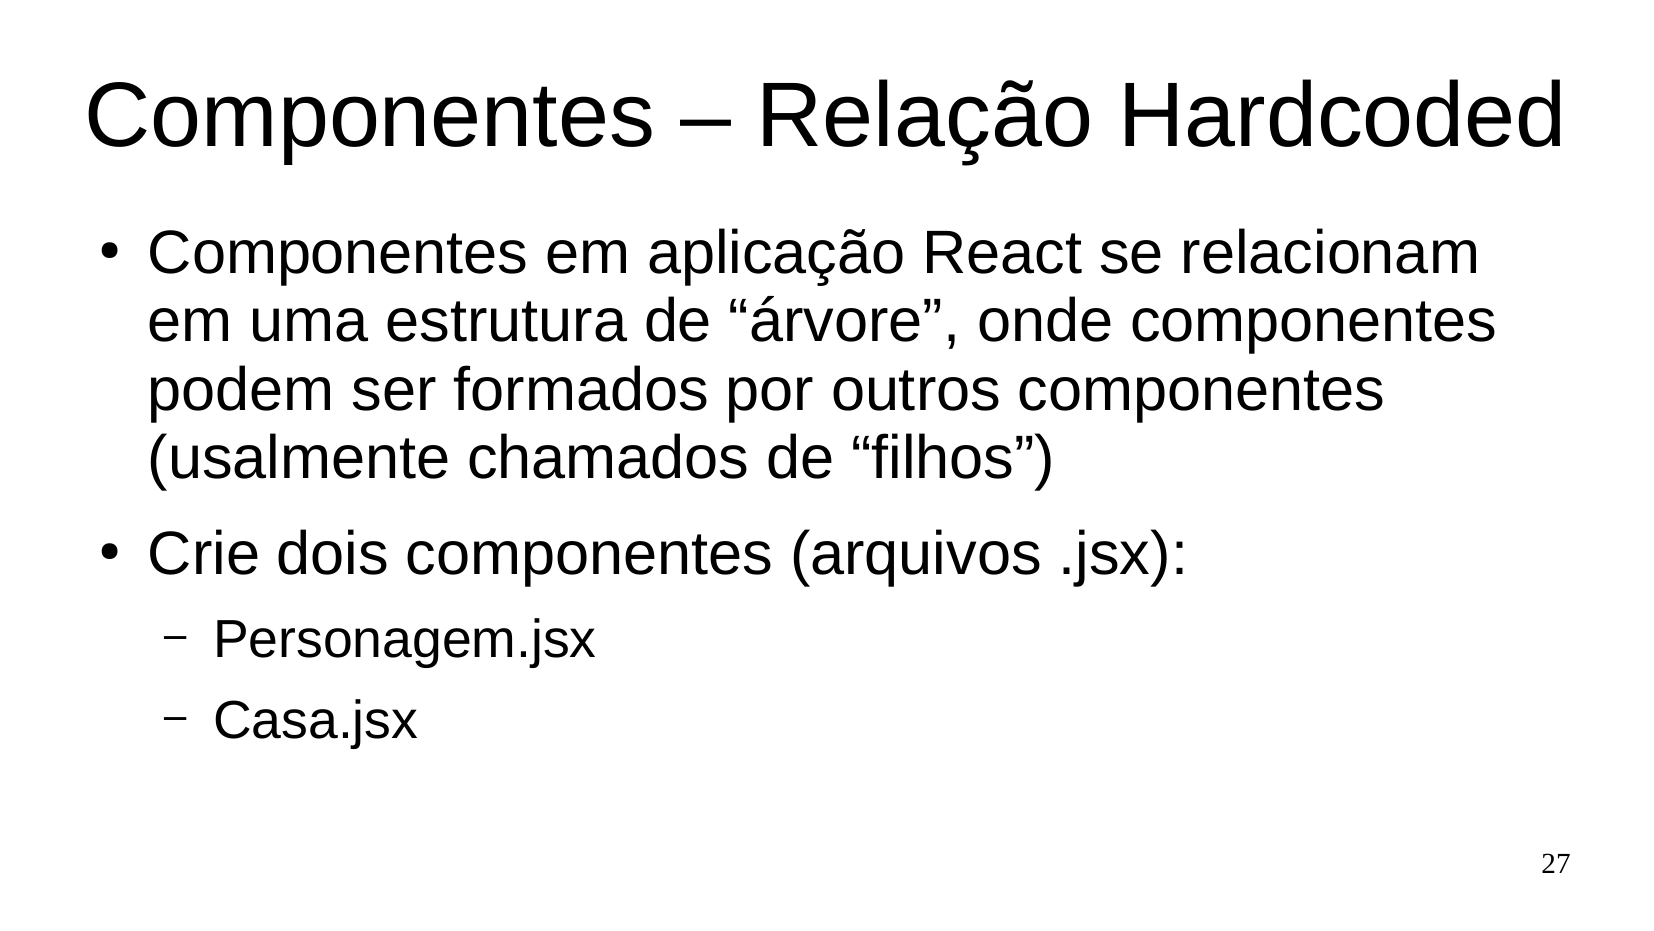

# Componentes – Relação Hardcoded
Componentes em aplicação React se relacionam em uma estrutura de “árvore”, onde componentes podem ser formados por outros componentes (usalmente chamados de “filhos”)
Crie dois componentes (arquivos .jsx):
Personagem.jsx
Casa.jsx
27